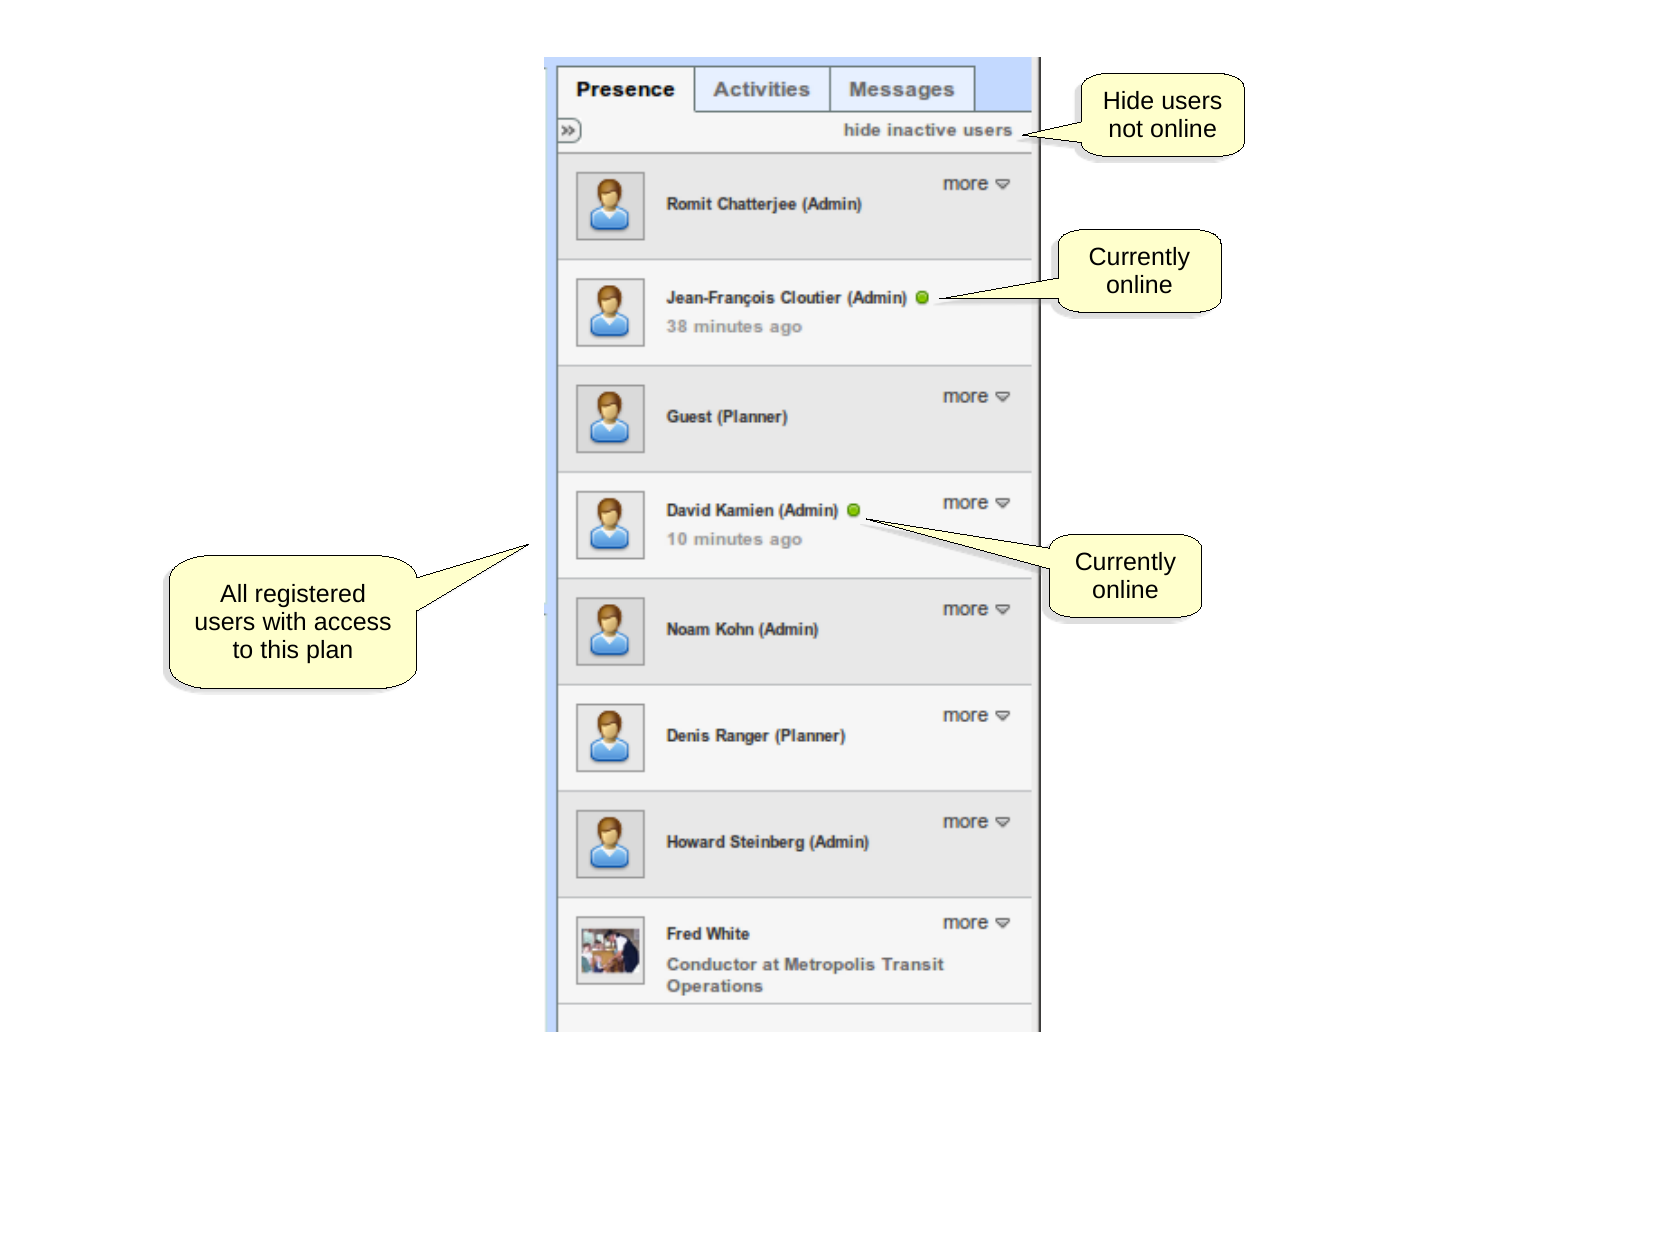

Hide users not online
Currently online
Currently online
All registered users with access to this plan